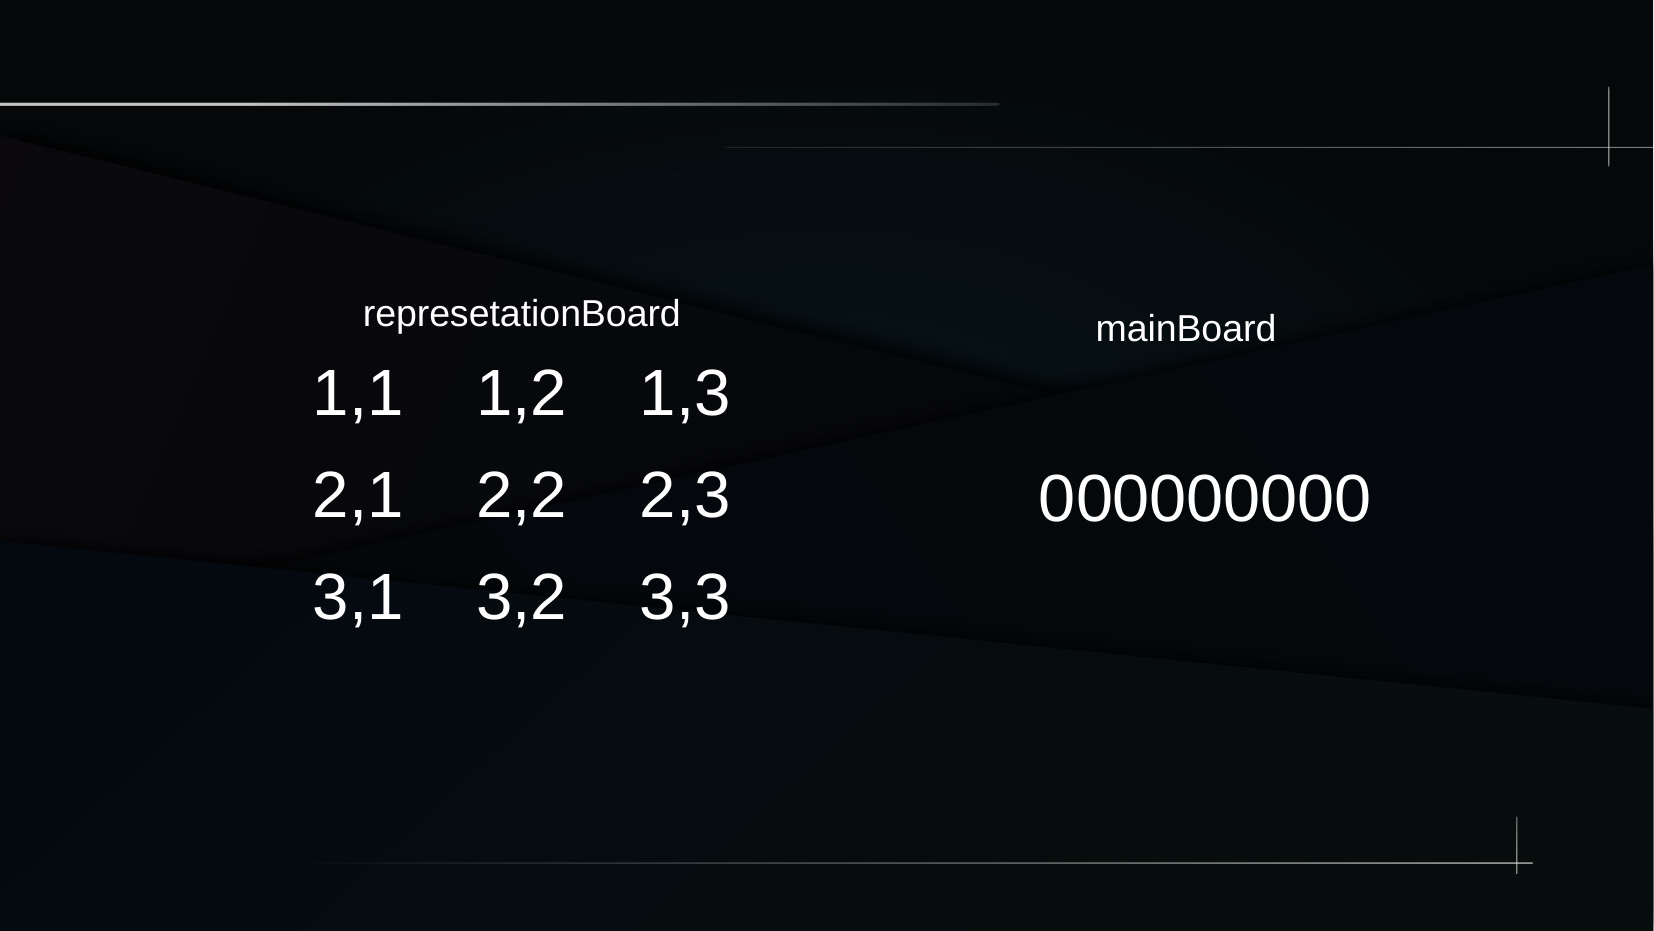

#
represetationBoard
mainBoard
 1,1 1,2 1,3
 2,1 2,2 2,3
 3,1 3,2 3,3
000000000